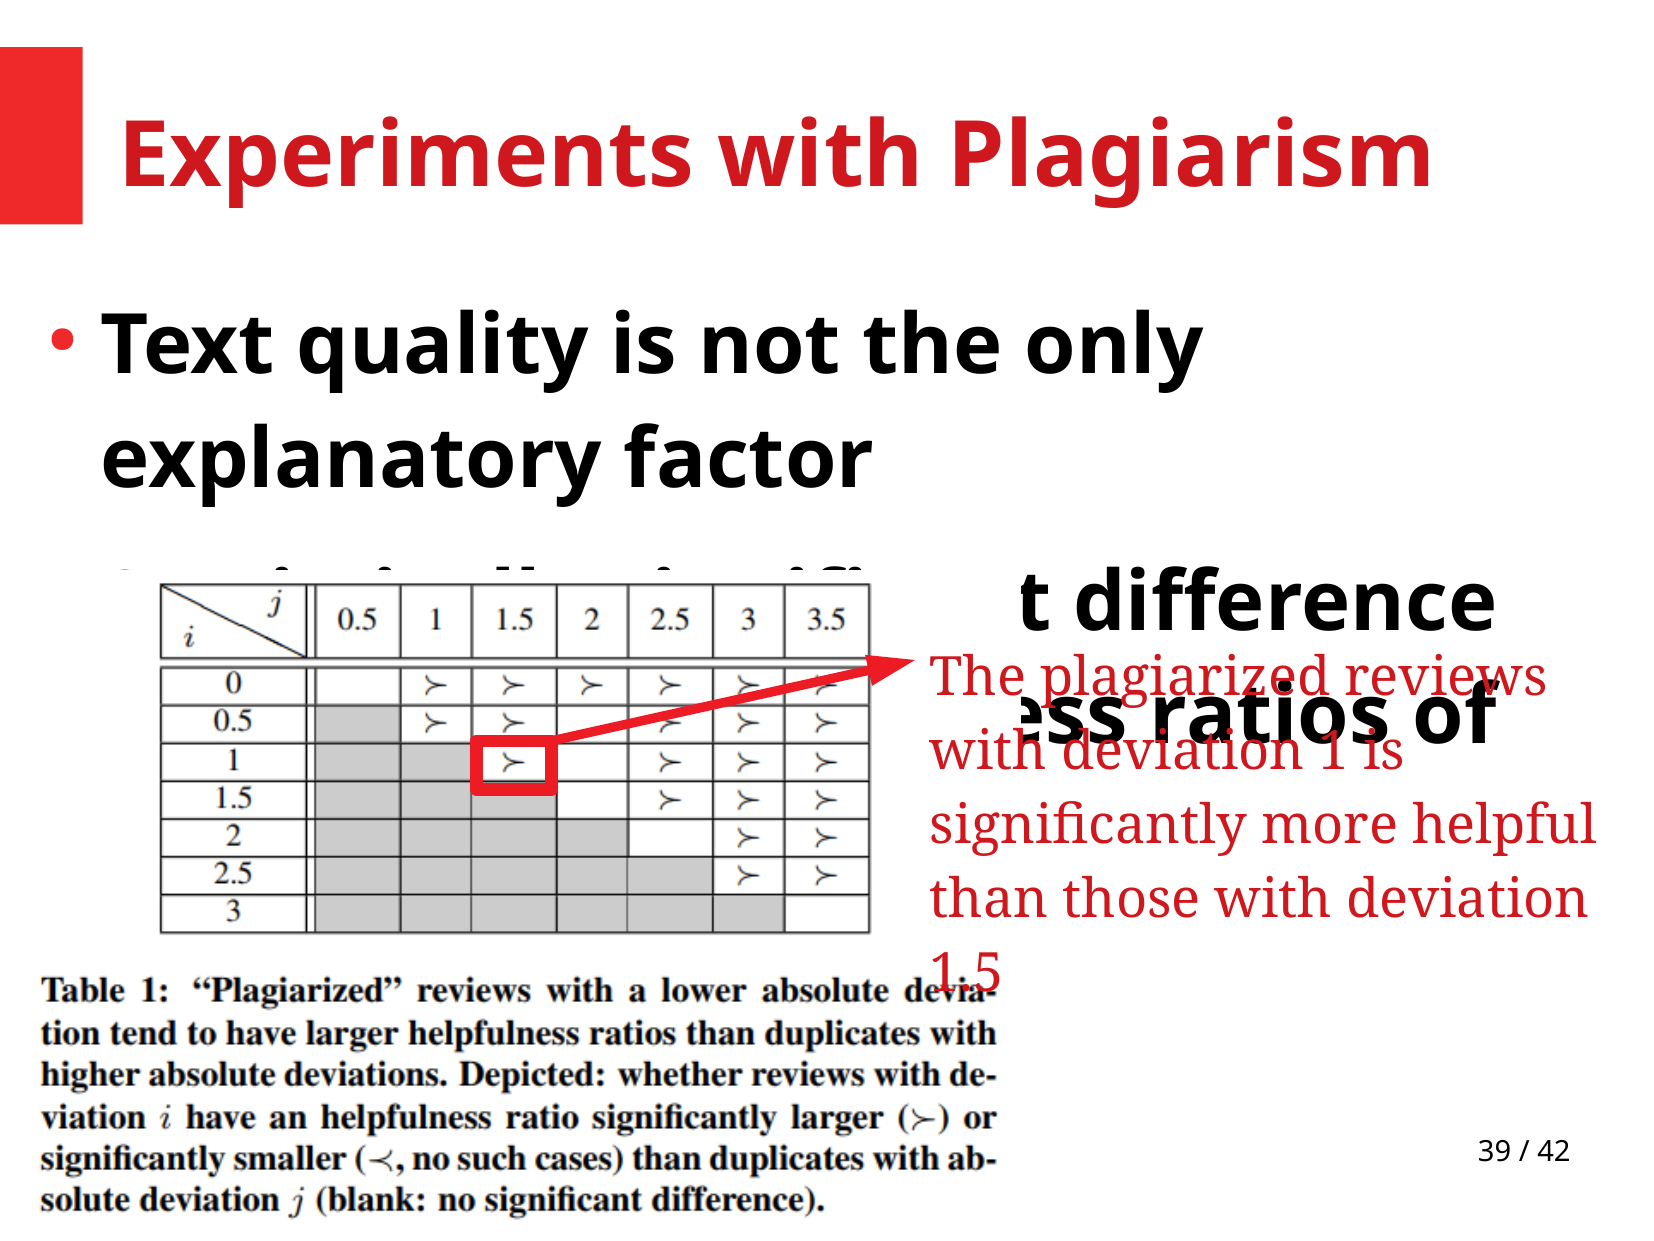

# Experiments with Plagiarism
Text quality is not the only explanatory factor
Statistically significant difference between the helpfulness ratios of plagiarized pairs
The plagiarized reviews with deviation 1 is significantly more helpful than those with deviation 1.5
39